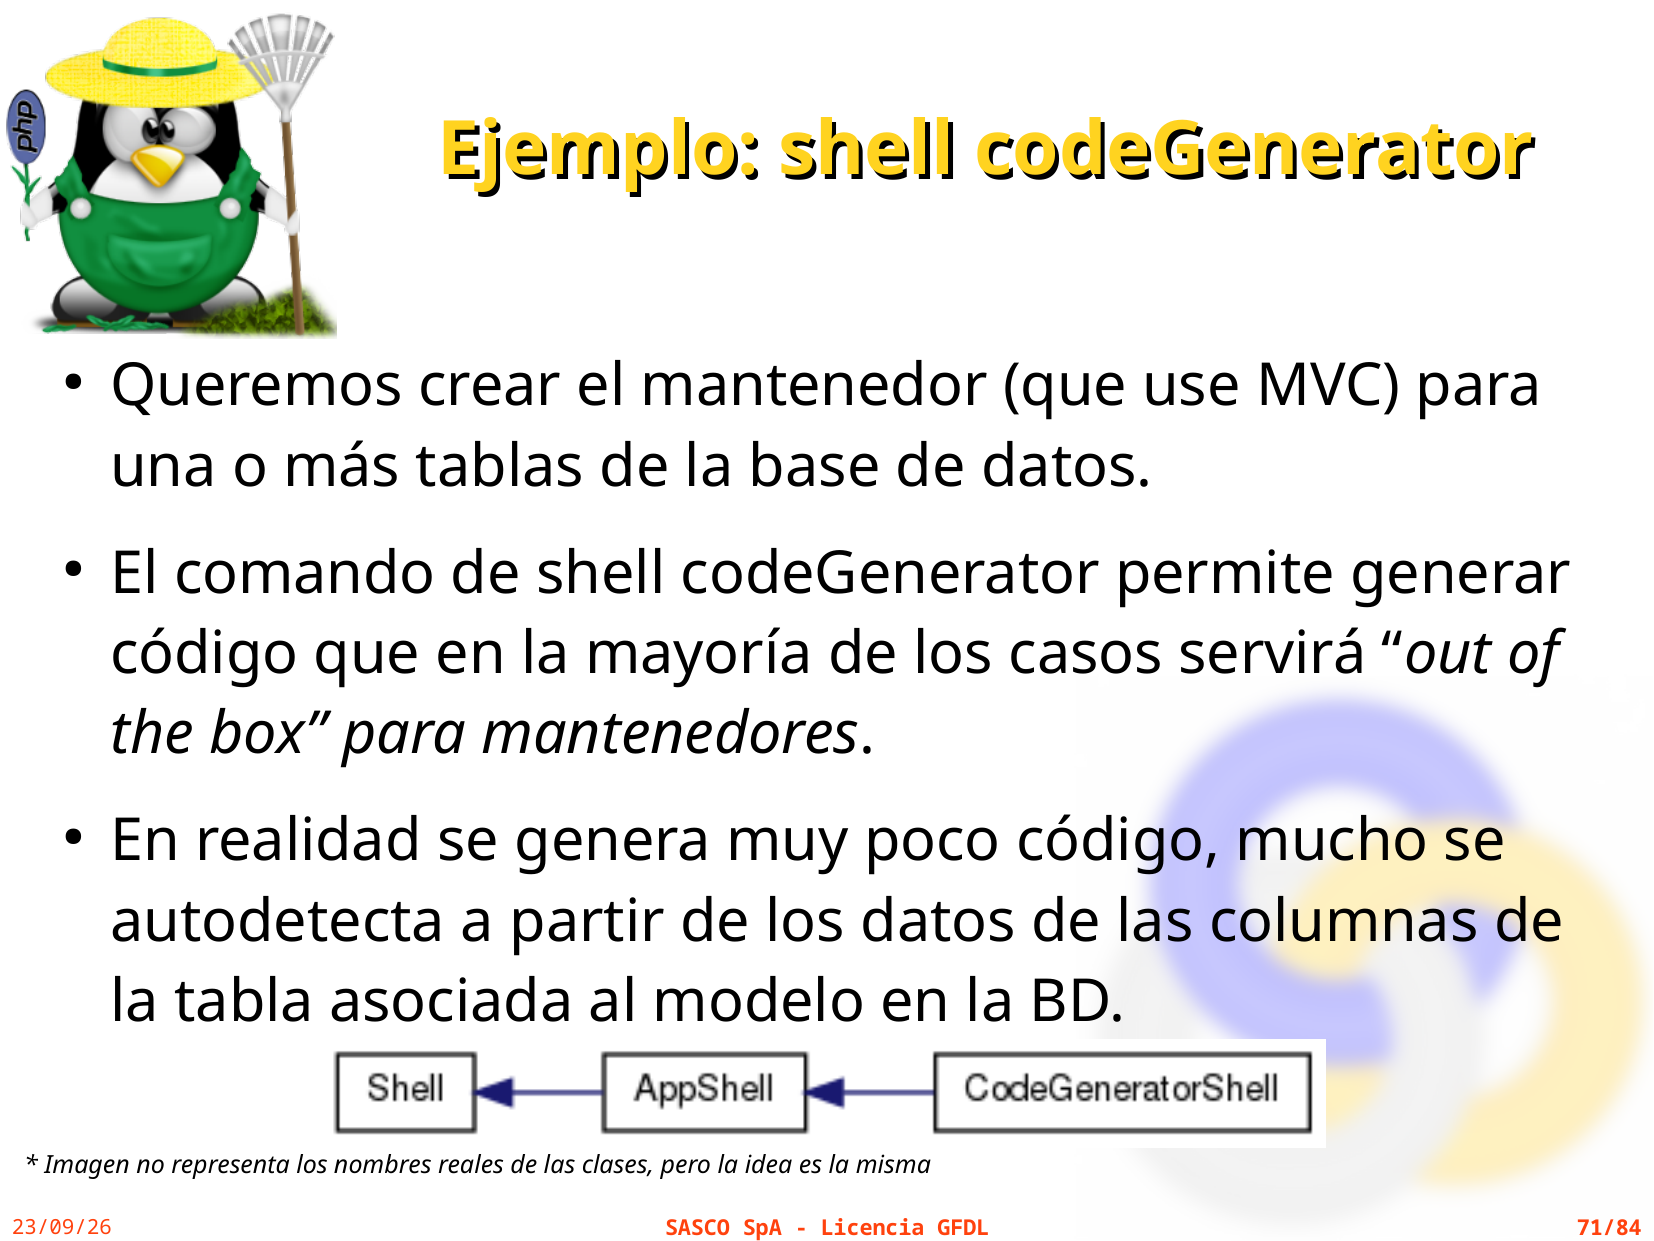

# Ejemplo: shell codeGenerator
Queremos crear el mantenedor (que use MVC) para una o más tablas de la base de datos.
El comando de shell codeGenerator permite generar código que en la mayoría de los casos servirá “out of the box” para mantenedores.
En realidad se genera muy poco código, mucho se autodetecta a partir de los datos de las columnas de la tabla asociada al modelo en la BD.
* Imagen no representa los nombres reales de las clases, pero la idea es la misma
SASCO SpA - Licencia GFDL
71